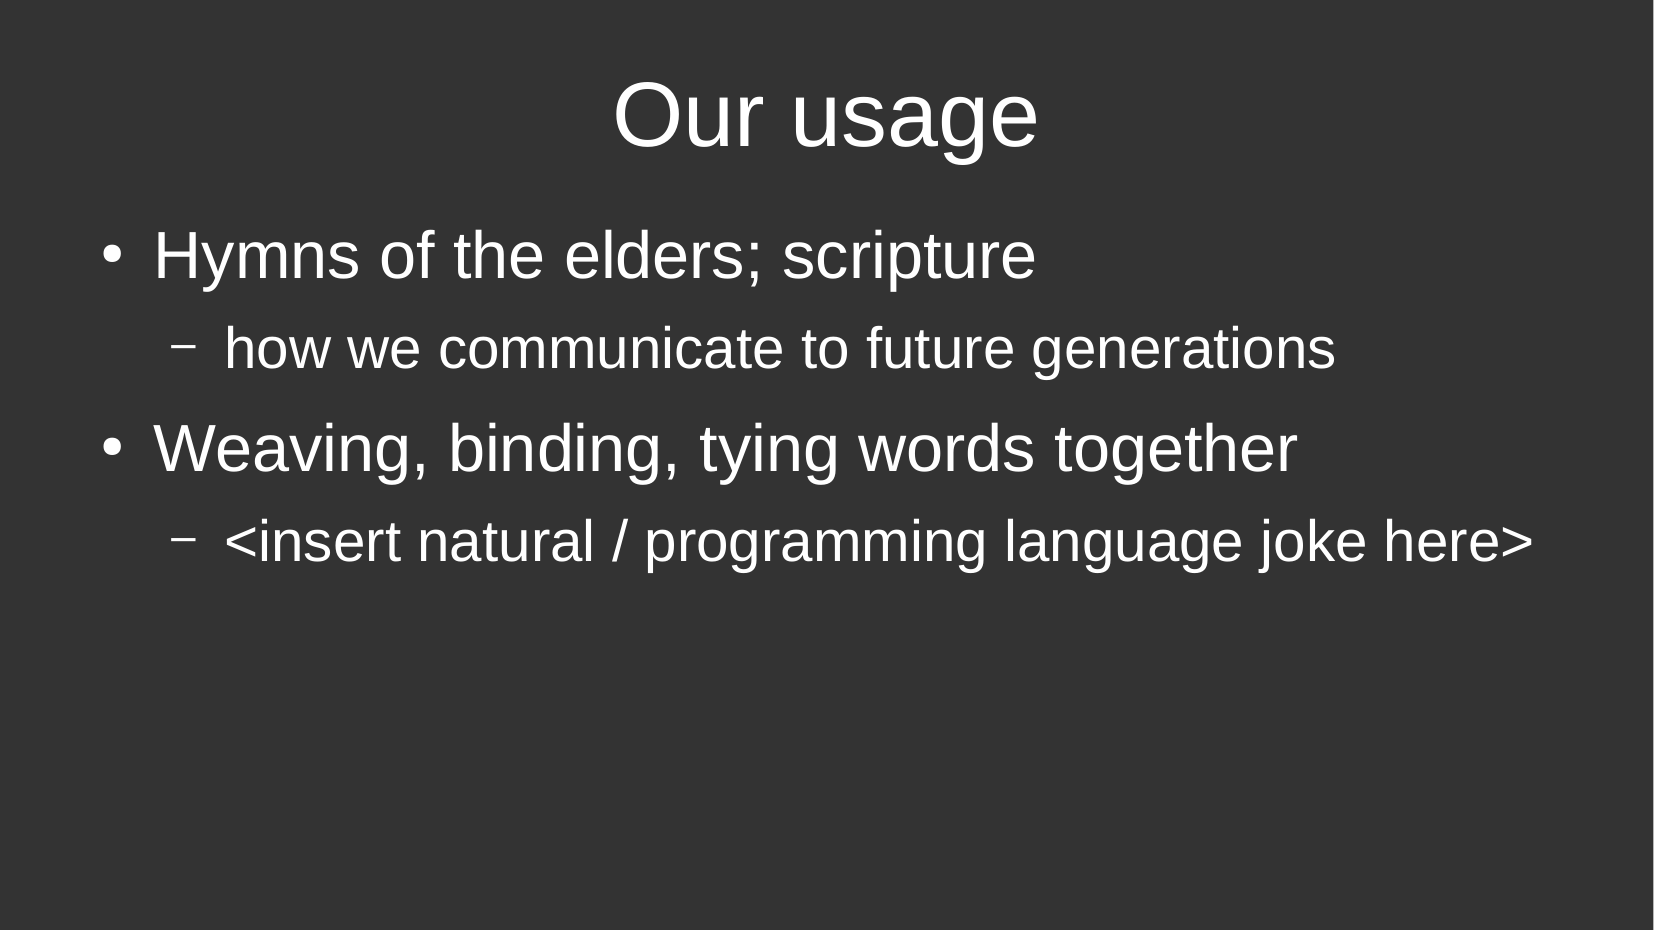

# Our usage
Hymns of the elders; scripture
how we communicate to future generations
Weaving, binding, tying words together
<insert natural / programming language joke here>